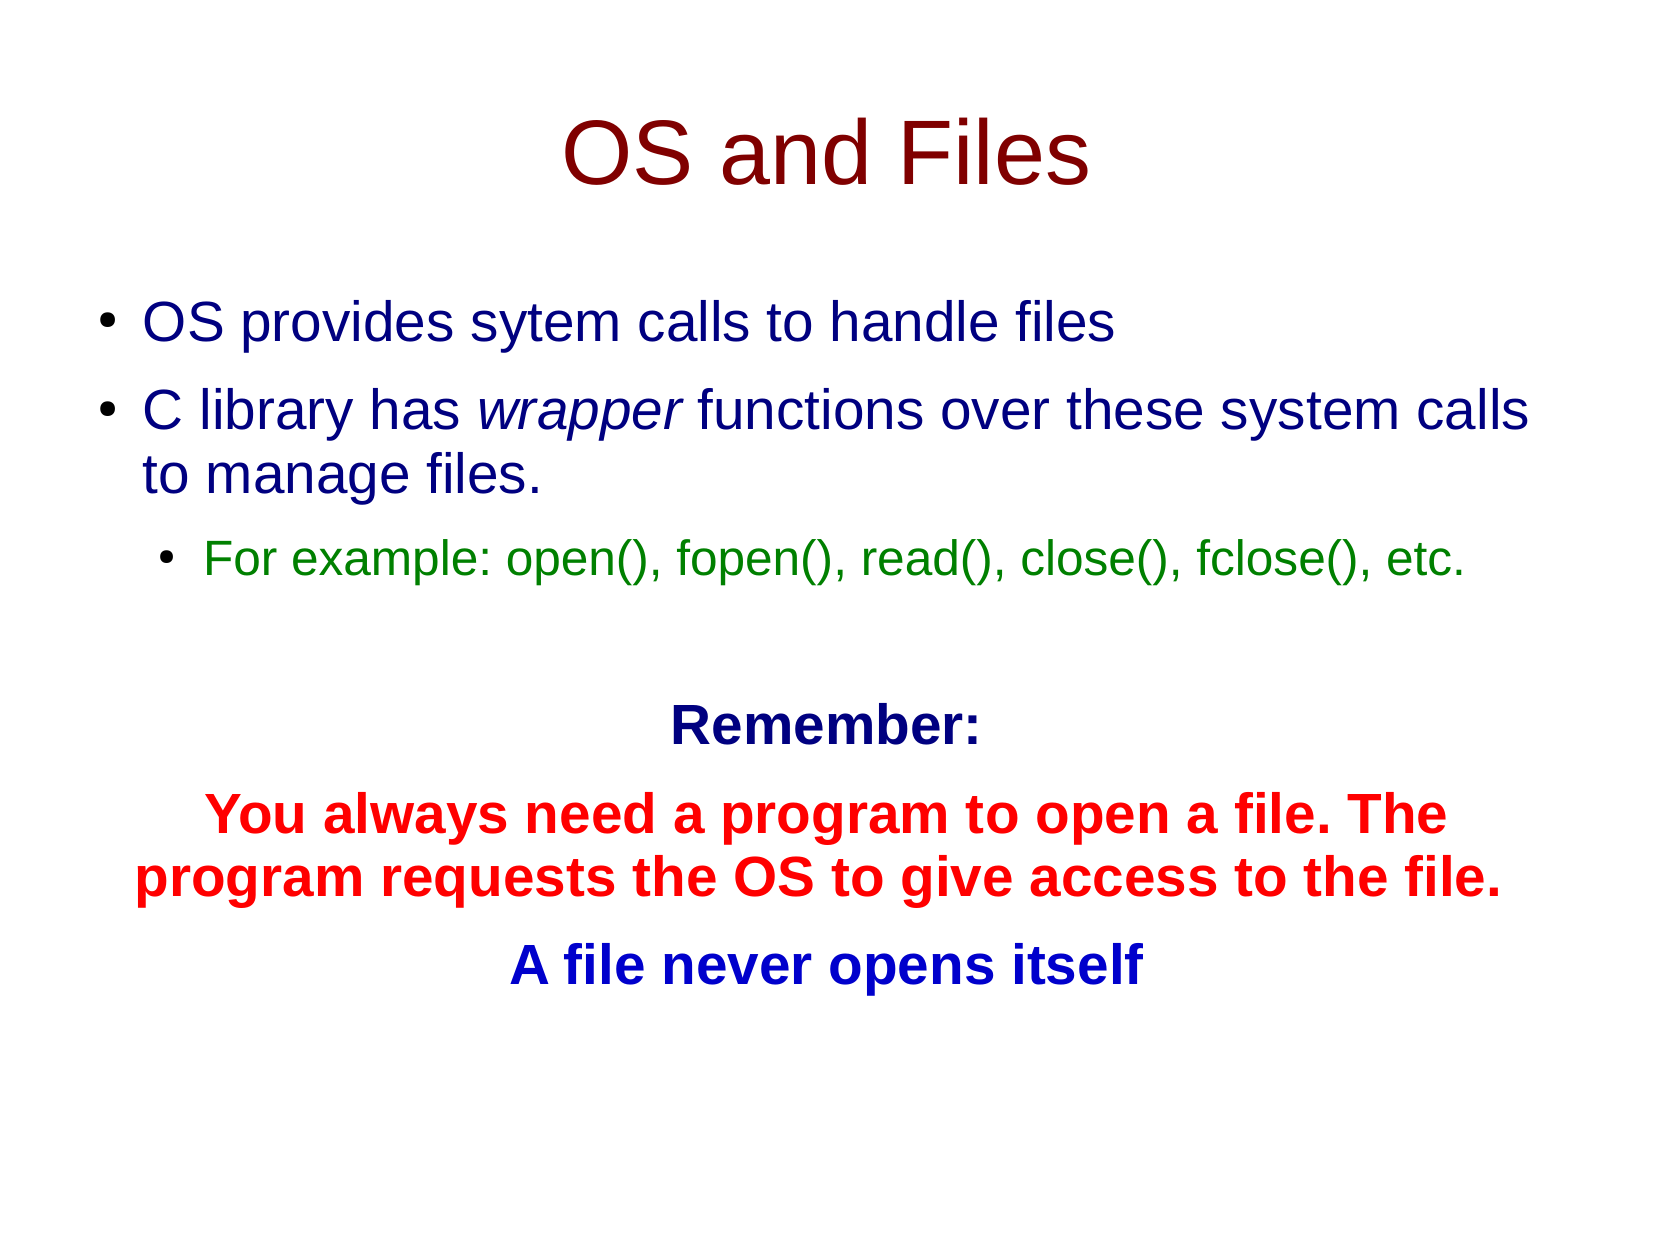

# OS and Files
OS provides sytem calls to handle files
C library has wrapper functions over these system calls to manage files.
For example: open(), fopen(), read(), close(), fclose(), etc.
Remember:
You always need a program to open a file. The program requests the OS to give access to the file.
A file never opens itself